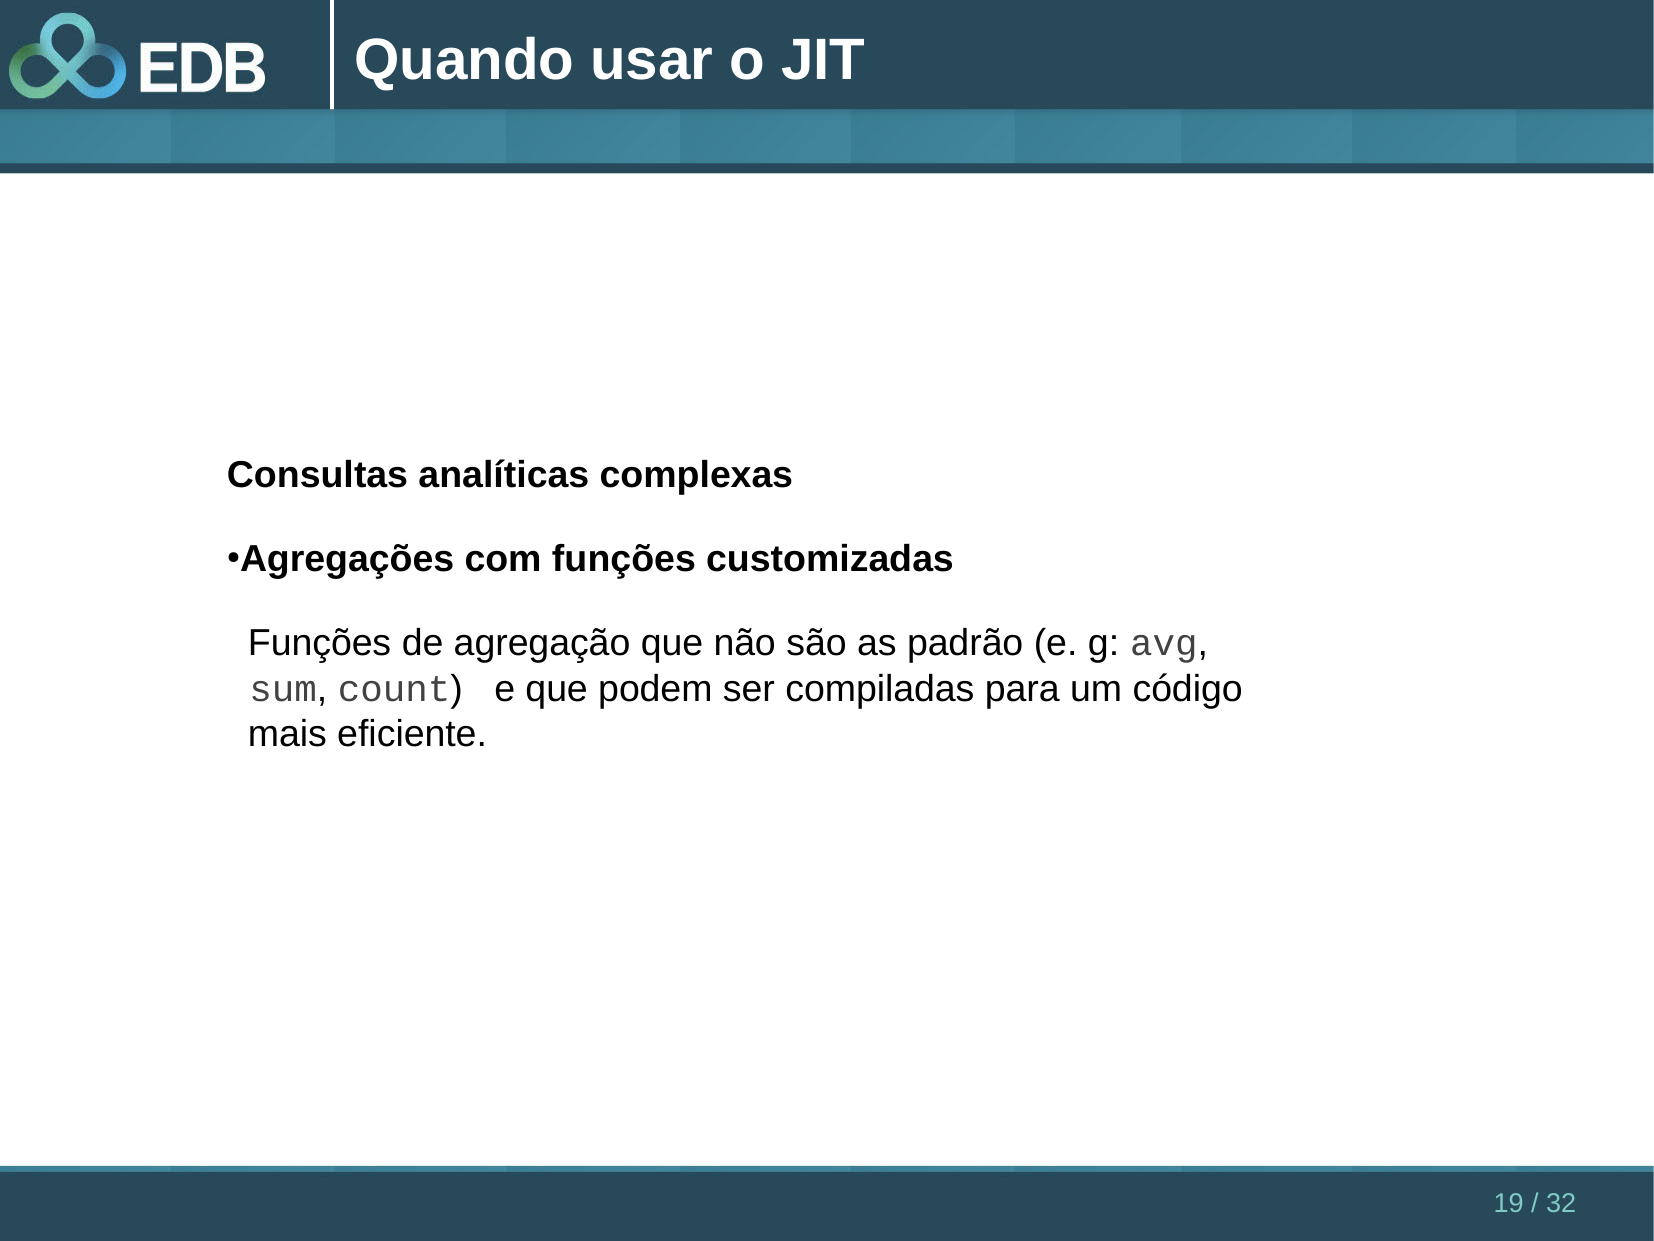

# Quando usar o JIT
Consultas analíticas complexas
Agregações com funções customizadas
 Funções de agregação que não são as padrão (e. g: avg,
 sum, count) e que podem ser compiladas para um código
 mais eficiente.